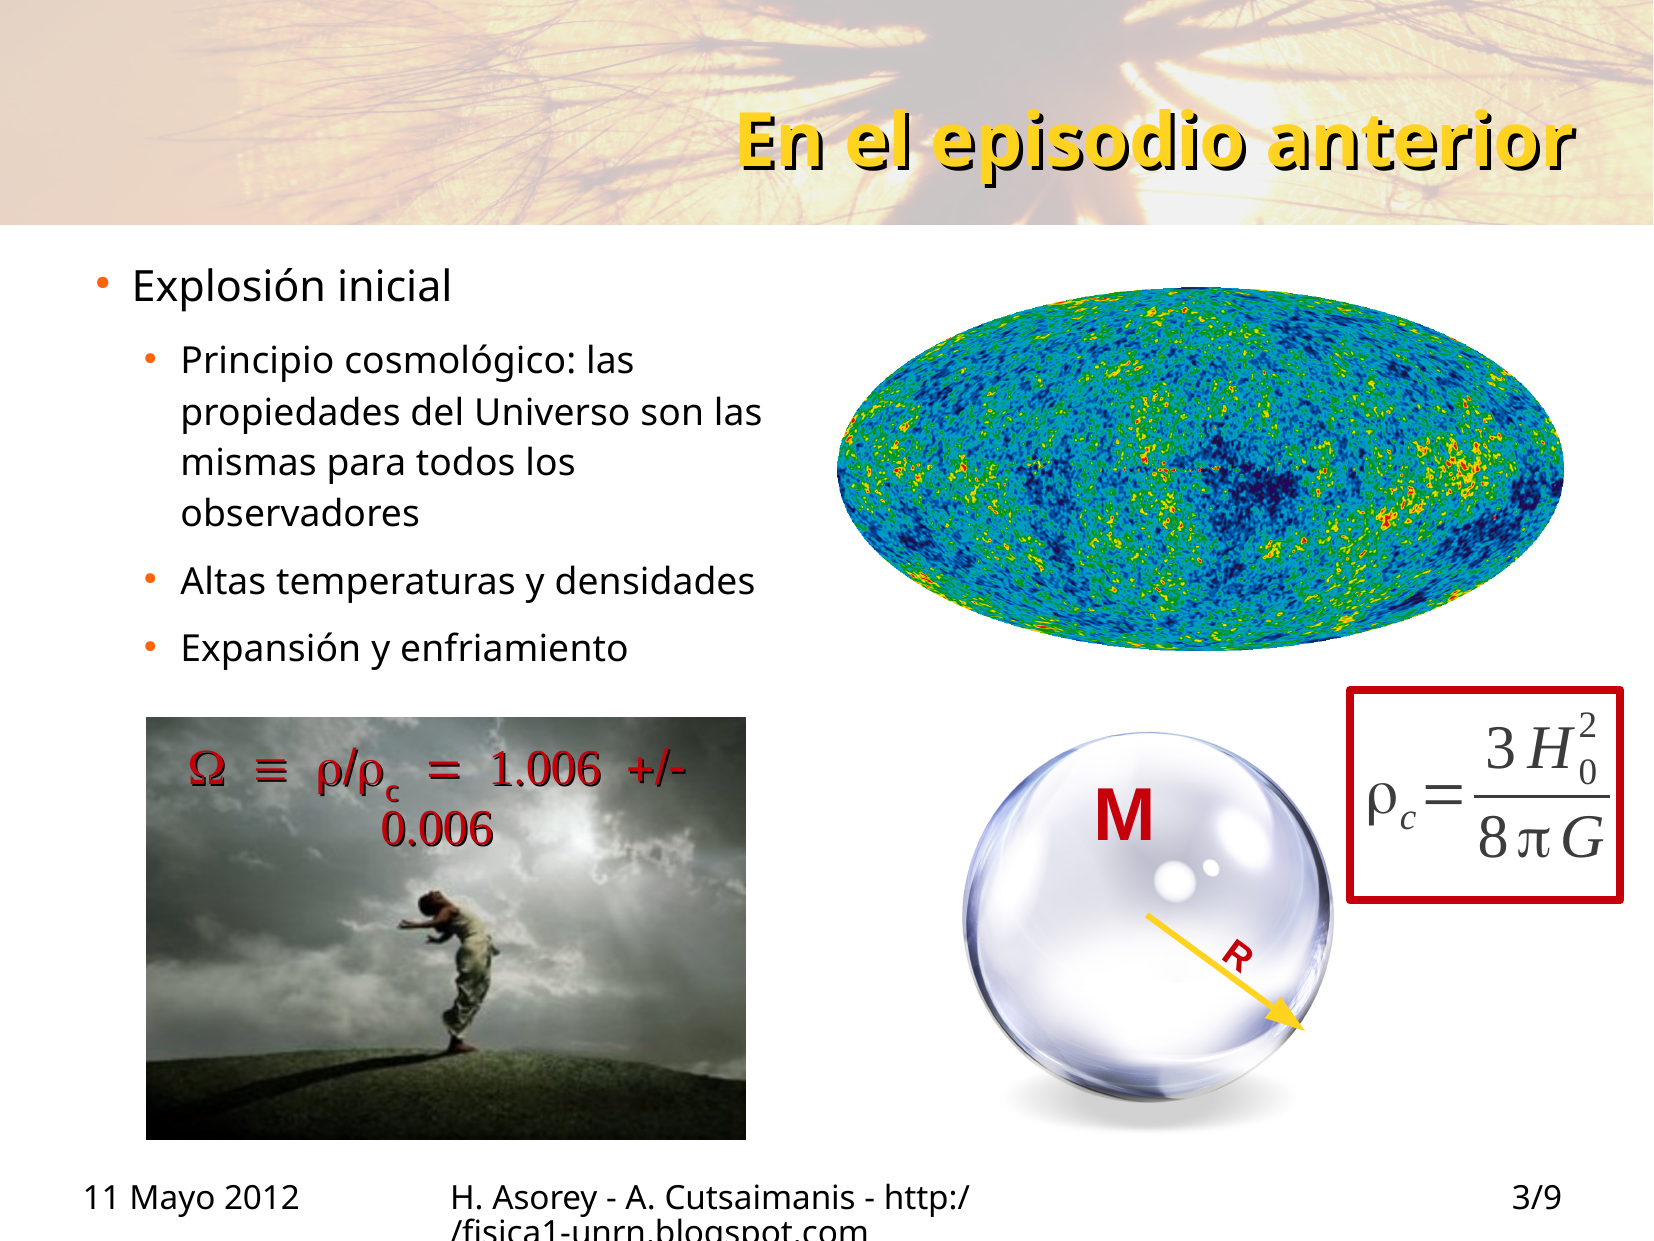

# En el episodio anterior
Explosión inicial
Principio cosmológico: las propiedades del Universo son las mismas para todos los observadores
Altas temperaturas y densidades
Expansión y enfriamiento
W º r/rc = 1.006 +/- 0.006
M
R
11 Mayo 2012
H. Asorey - A. Cutsaimanis - http://fisica1-unrn.blogspot.com
3